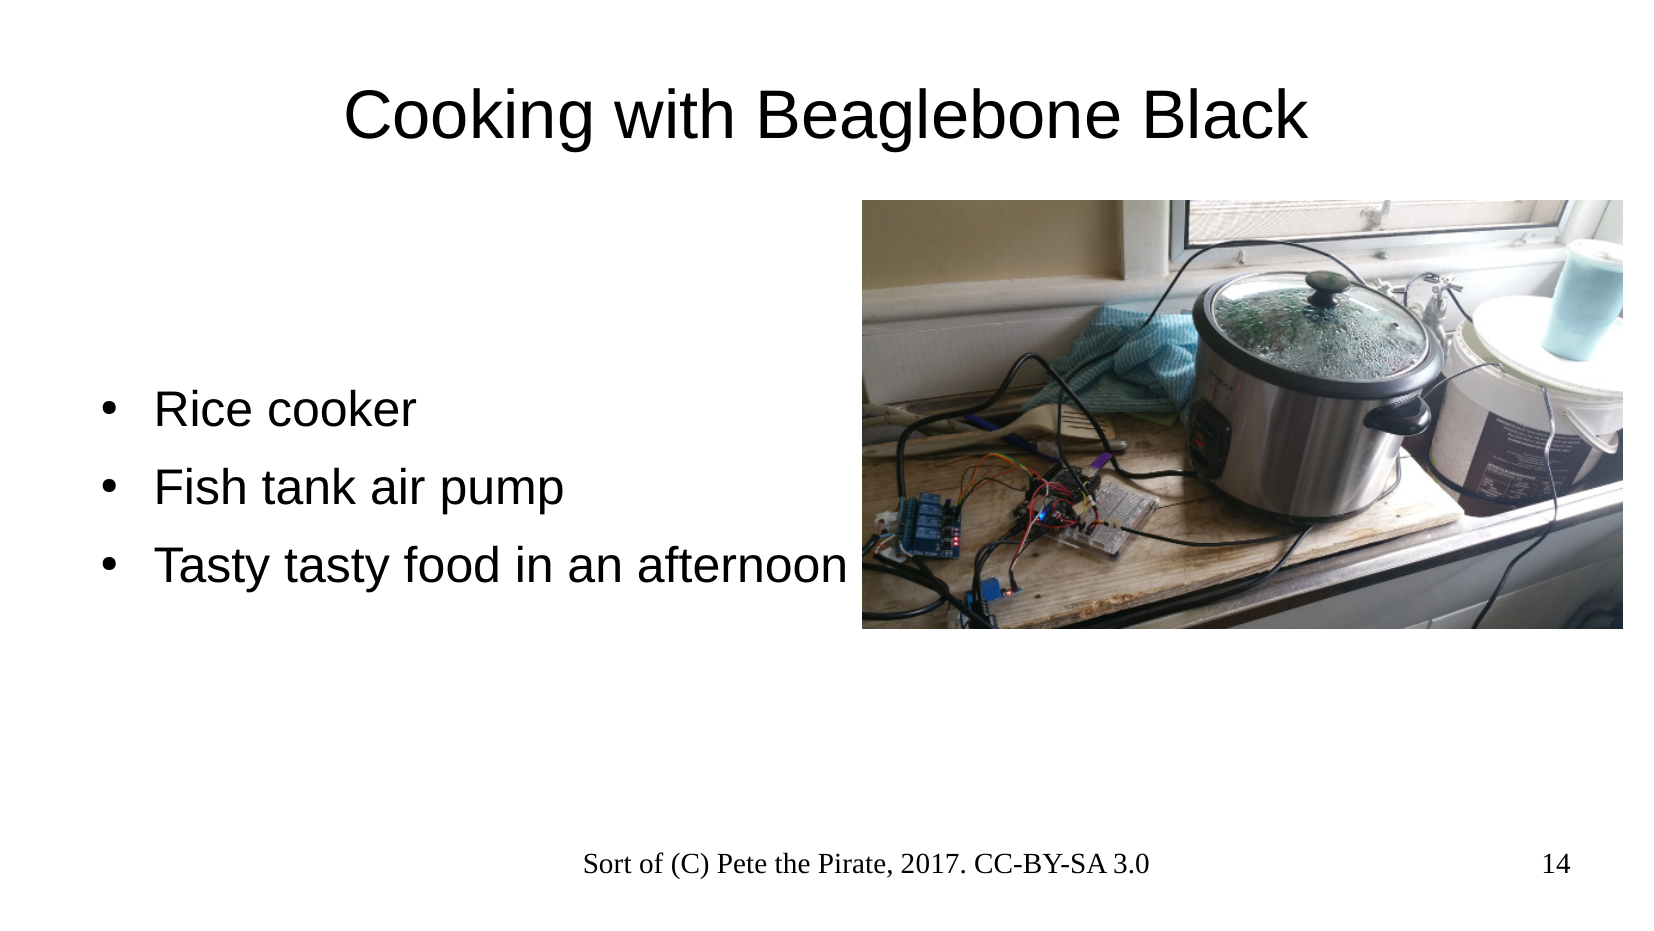

# Cooking with Beaglebone Black
Rice cooker
Fish tank air pump
Tasty tasty food in an afternoon
Sort of (C) Pete the Pirate, 2017. CC-BY-SA 3.0
14